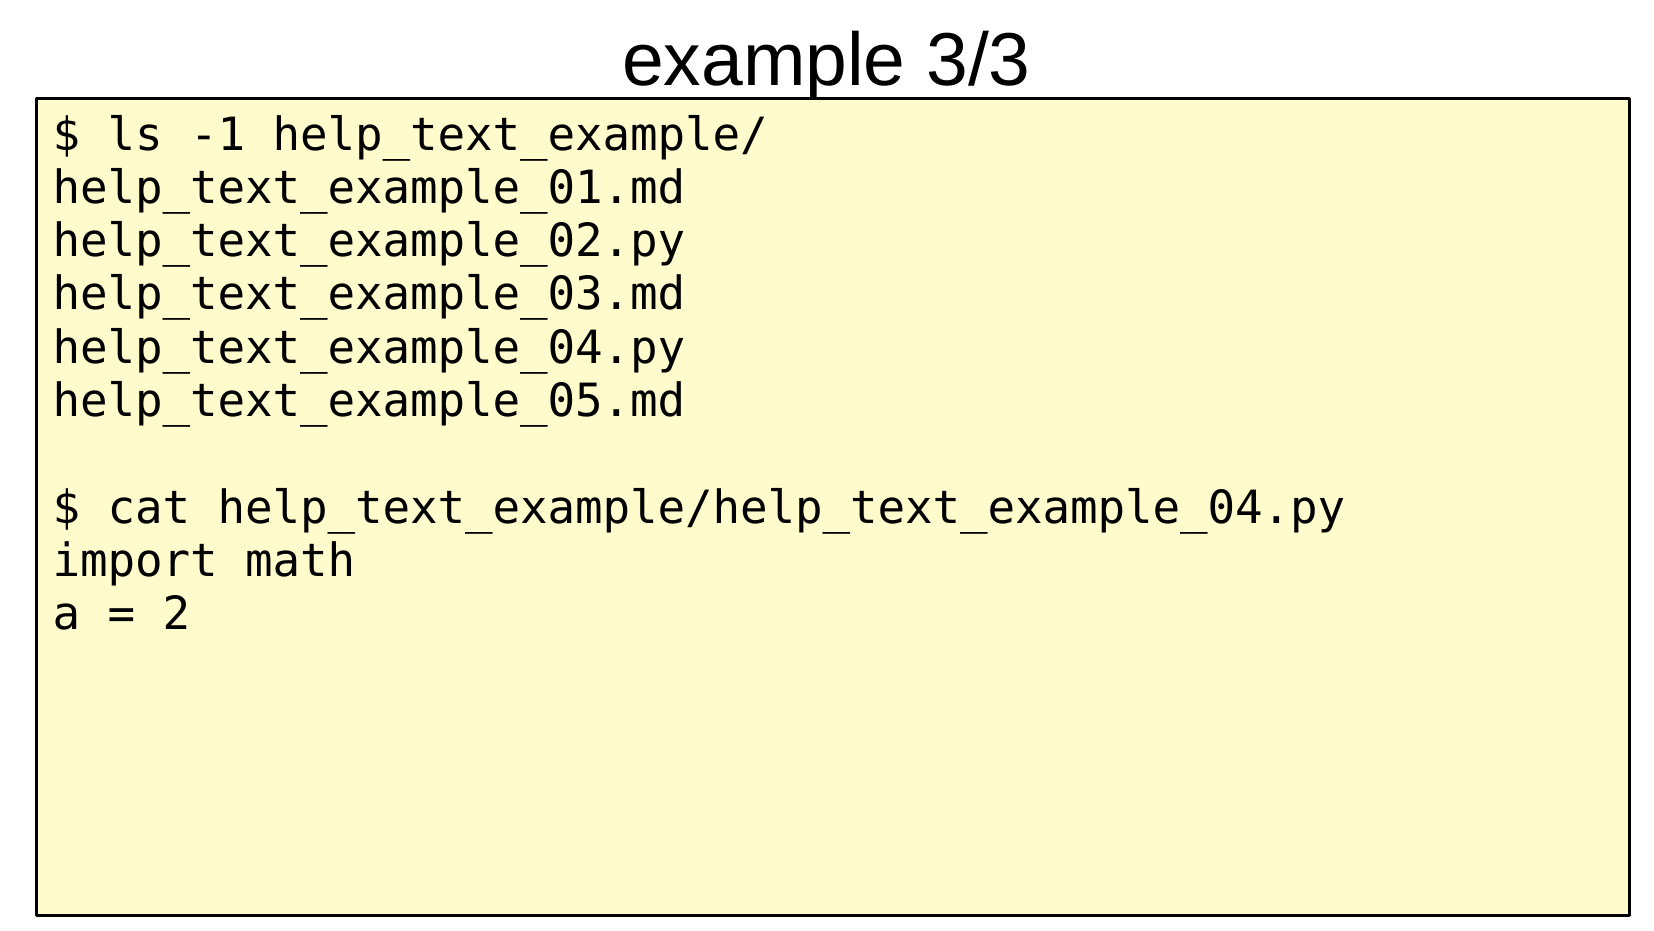

# example 3/3
$ ls -1 help_text_example/
help_text_example_01.md
help_text_example_02.py
help_text_example_03.md
help_text_example_04.py
help_text_example_05.md
$ cat help_text_example/help_text_example_04.py
import math
a = 2